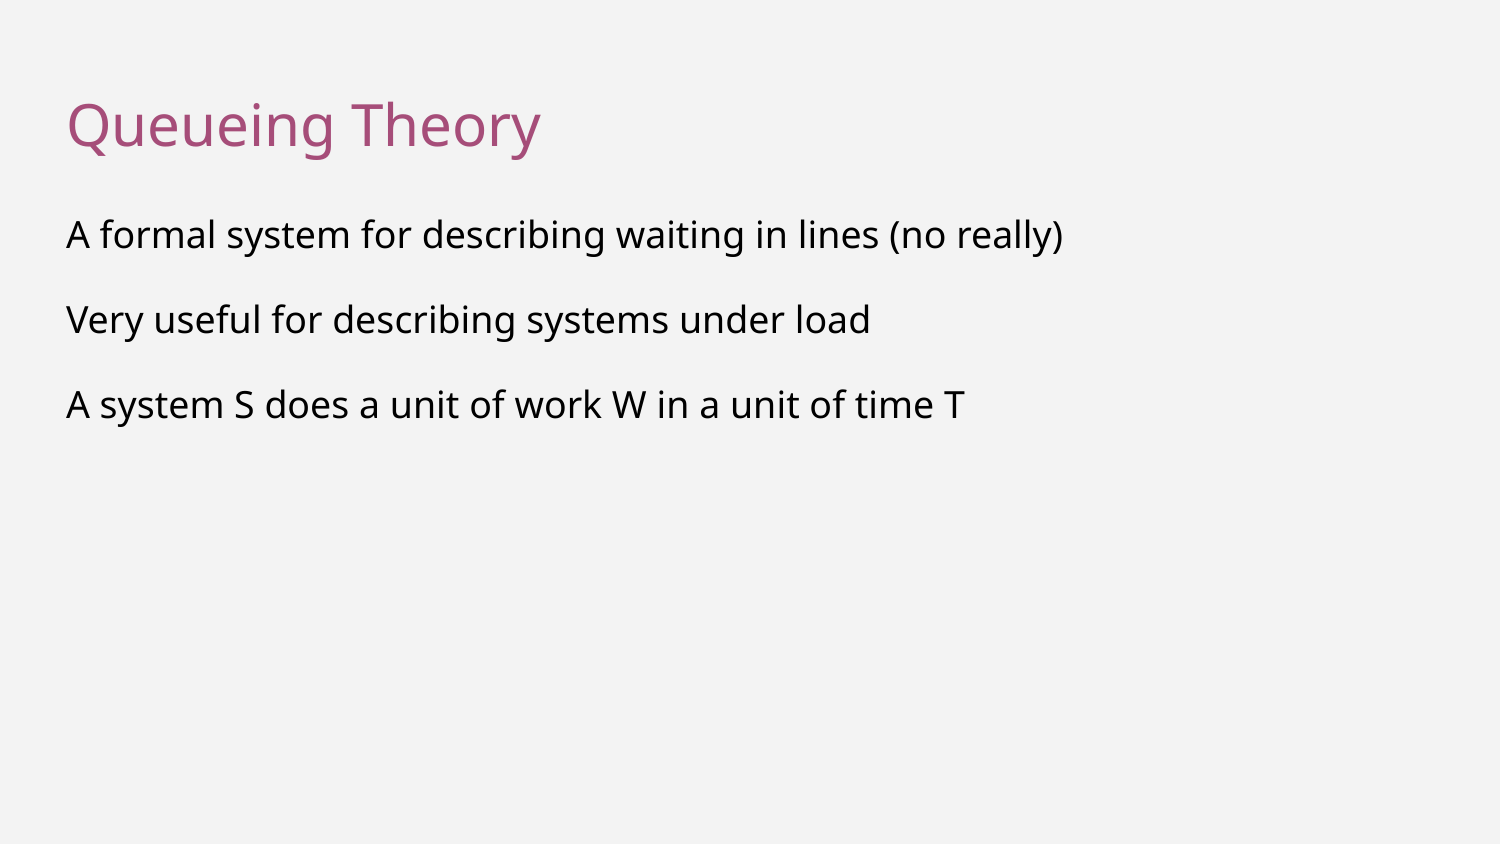

# Queueing Theory
A formal system for describing waiting in lines (no really)
Very useful for describing systems under load
A system S does a unit of work W in a unit of time T